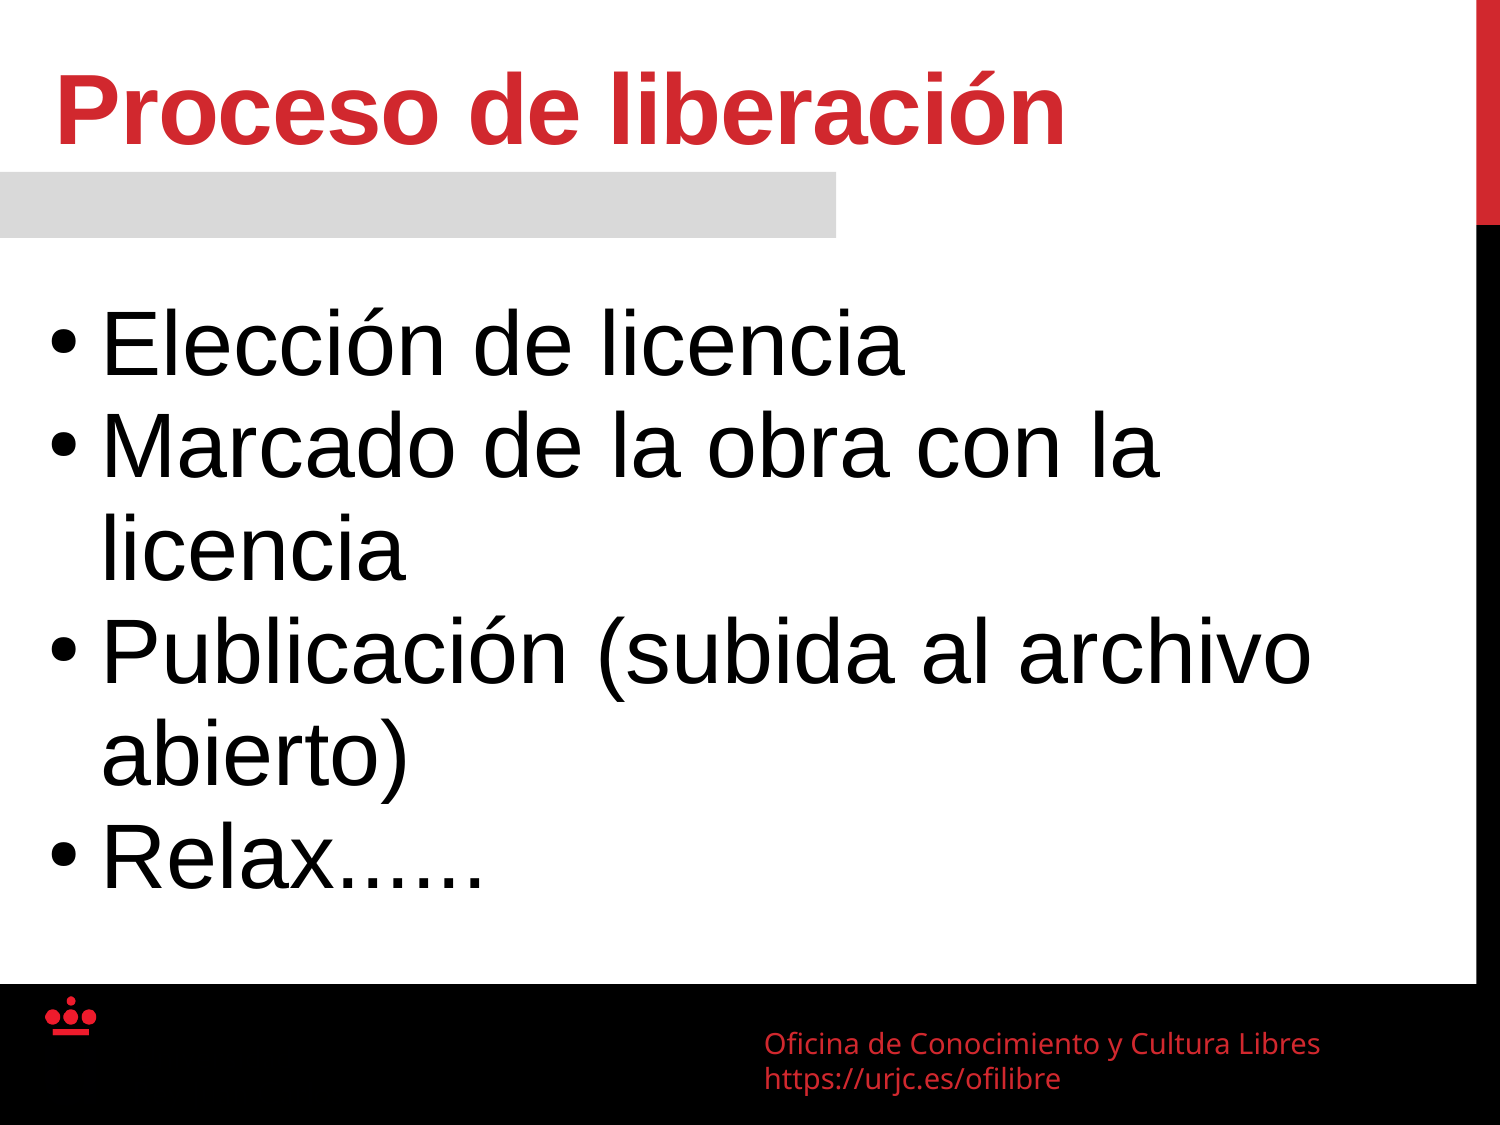

Proceso de liberación
#
Elección de licencia
Marcado de la obra con la licencia
Publicación (subida al archivo abierto)
Relax......
Oficina de Conocimiento y Cultura Libres
https://urjc.es/ofilibre